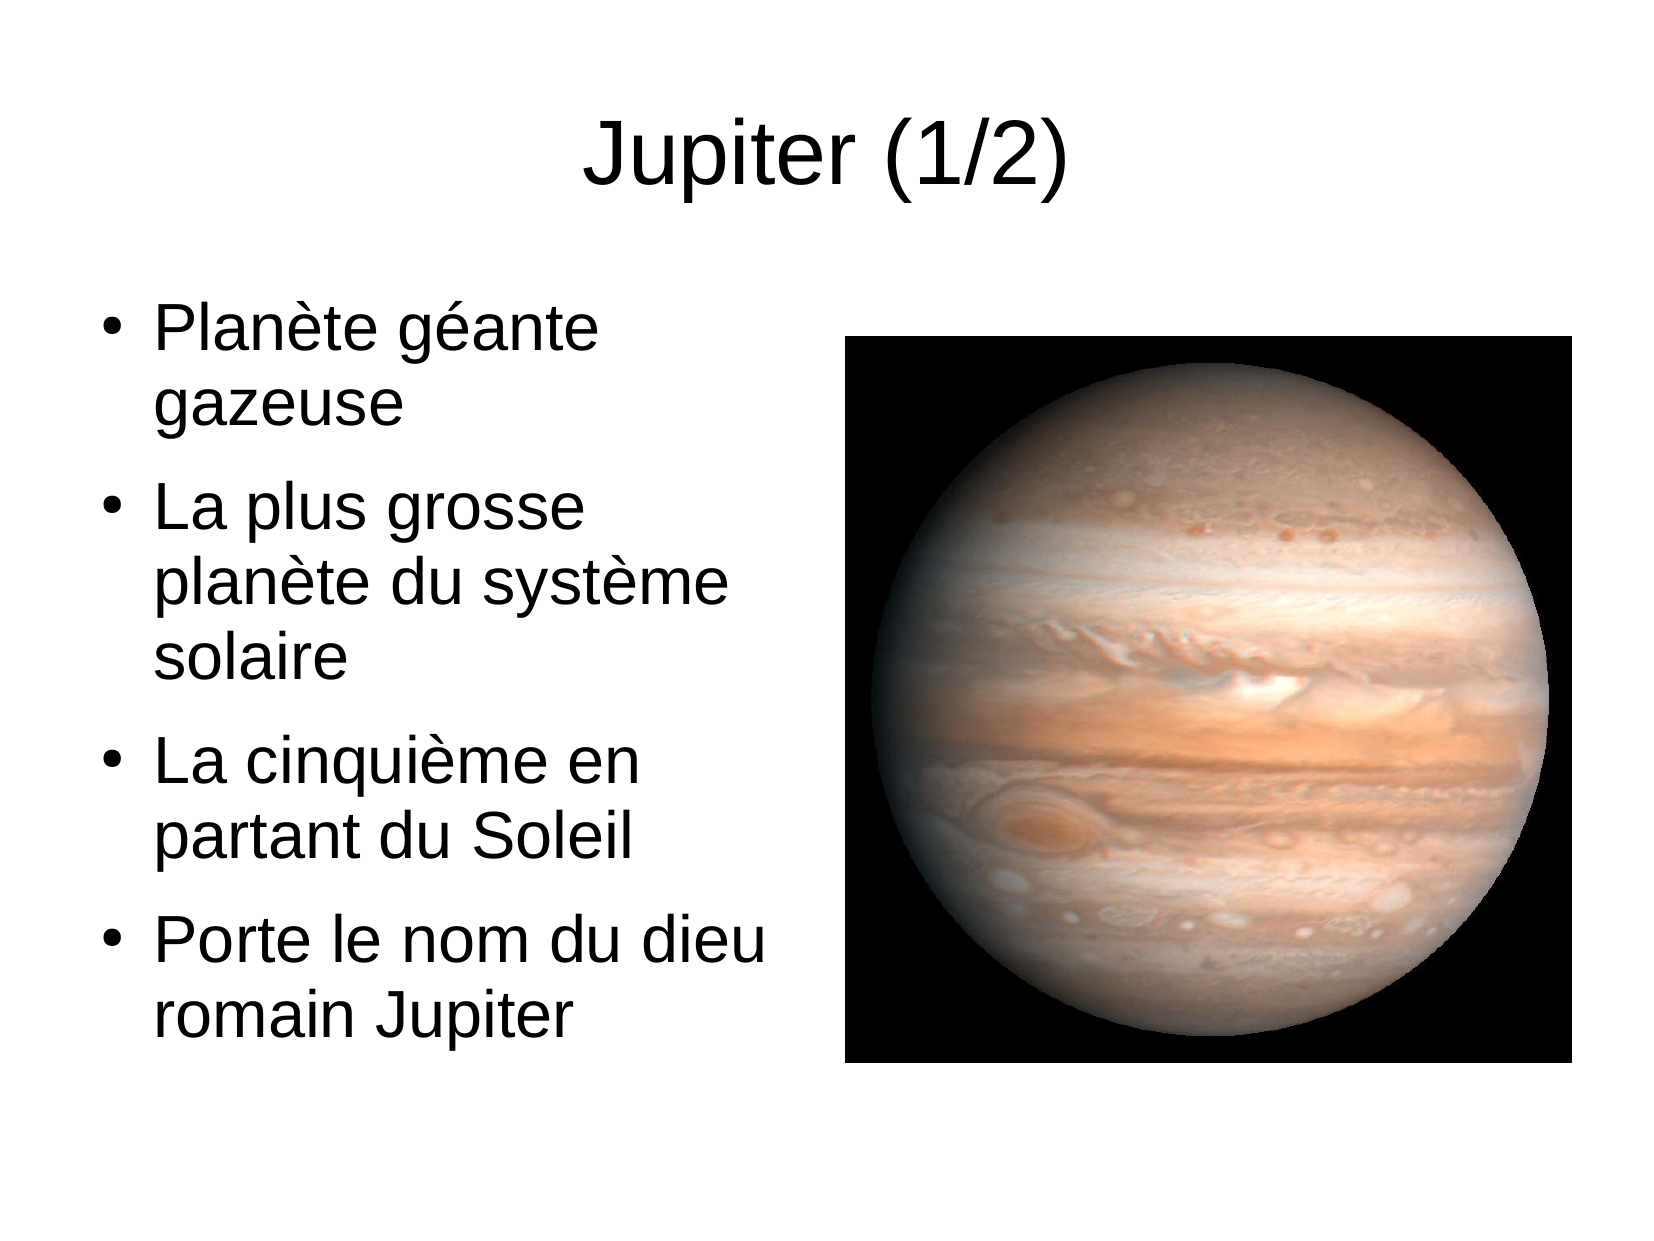

# Jupiter (1/2)
Planète géante gazeuse
La plus grosse planète du système solaire
La cinquième en partant du Soleil
Porte le nom du dieu romain Jupiter